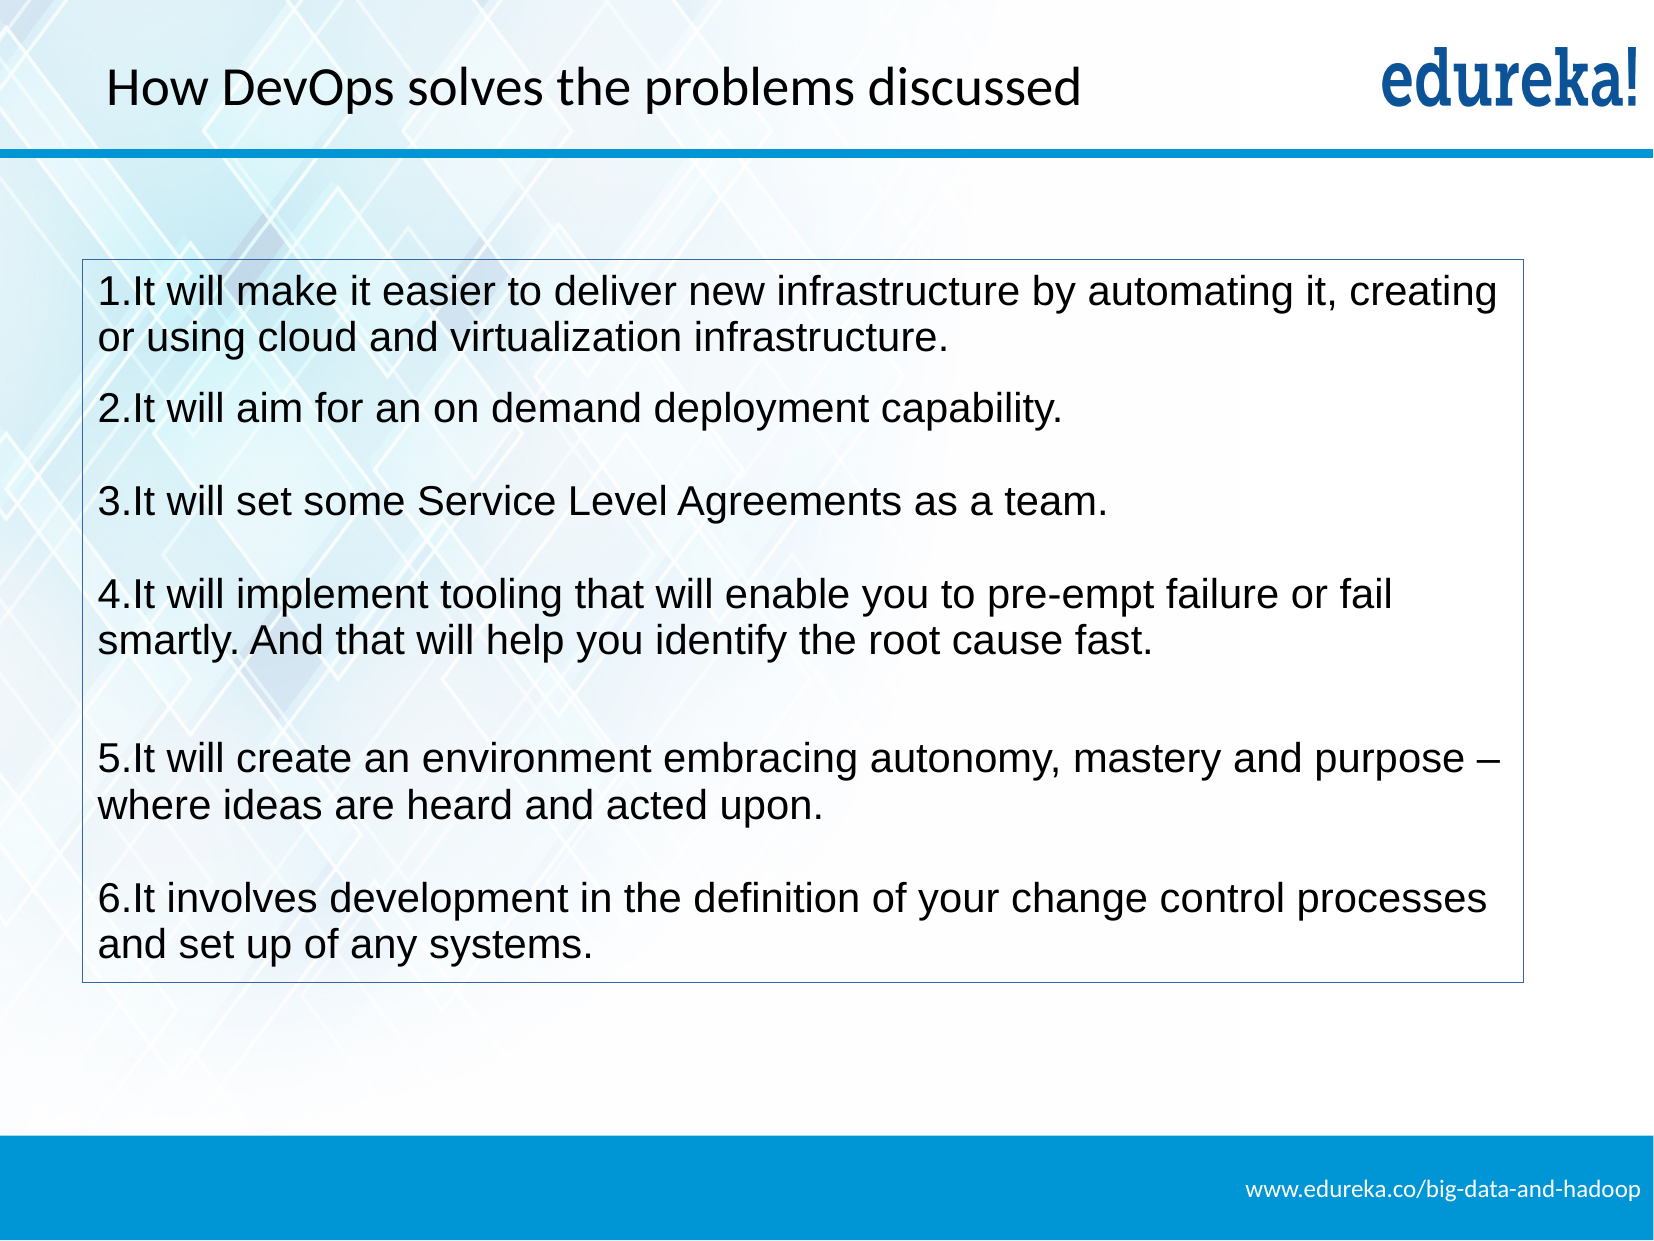

How DevOps solves the problems discussed
#
1.It will make it easier to deliver new infrastructure by automating it, creating or using cloud and virtualization infrastructure.
2.It will aim for an on demand deployment capability.
3.It will set some Service Level Agreements as a team.
4.It will implement tooling that will enable you to pre-empt failure or fail smartly. And that will help you identify the root cause fast.
5.It will create an environment embracing autonomy, mastery and purpose – where ideas are heard and acted upon.
6.It involves development in the definition of your change control processes and set up of any systems.